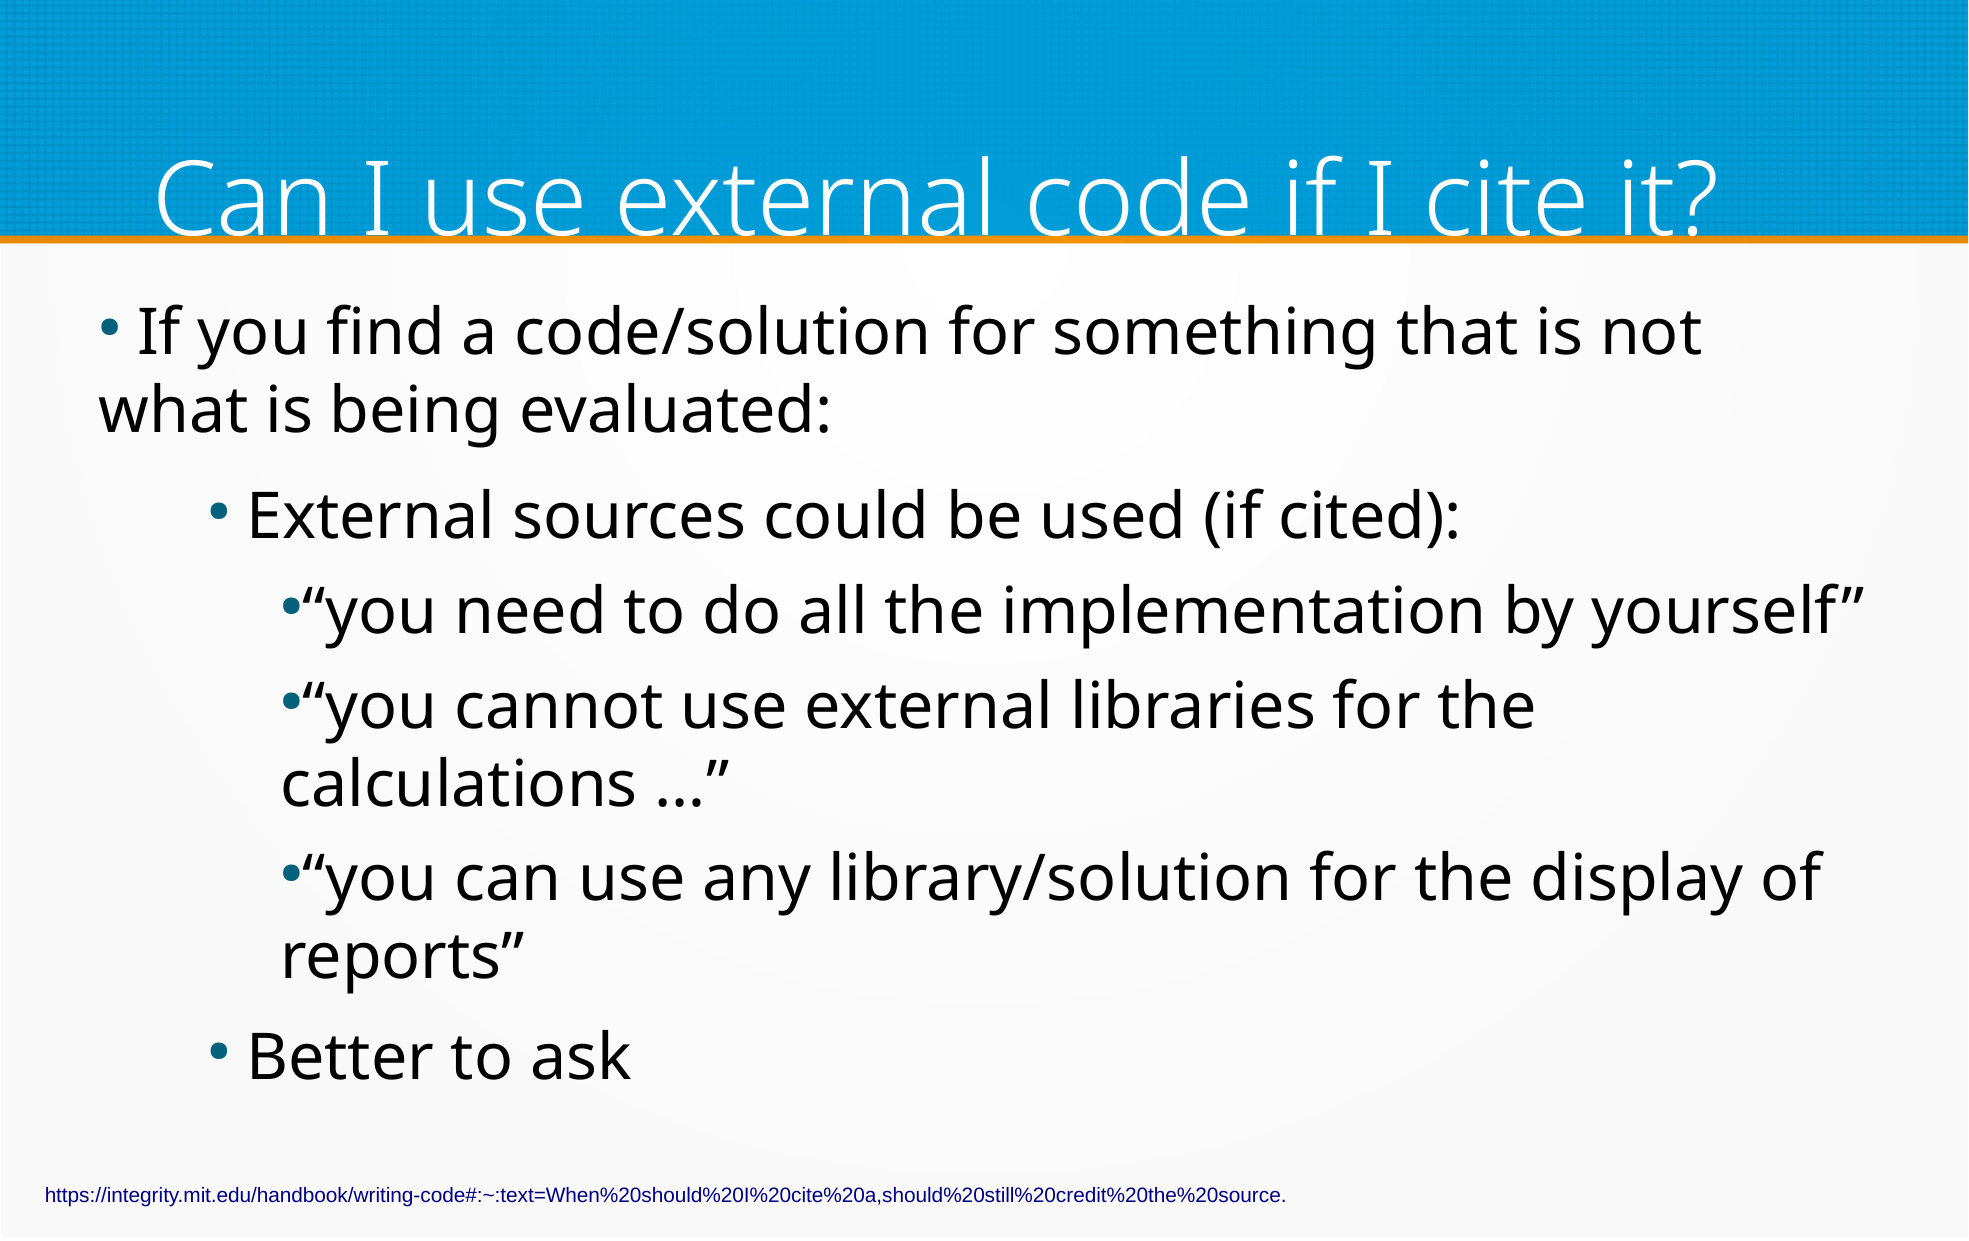

# Can I use external code if I cite it?
 If you find a code/solution for something that is not what is being evaluated:
 External sources could be used (if cited):
“you need to do all the implementation by yourself”
“you cannot use external libraries for the calculations …”
“you can use any library/solution for the display of reports”
 Better to ask
https://integrity.mit.edu/handbook/writing-code#:~:text=When%20should%20I%20cite%20a,should%20still%20credit%20the%20source.